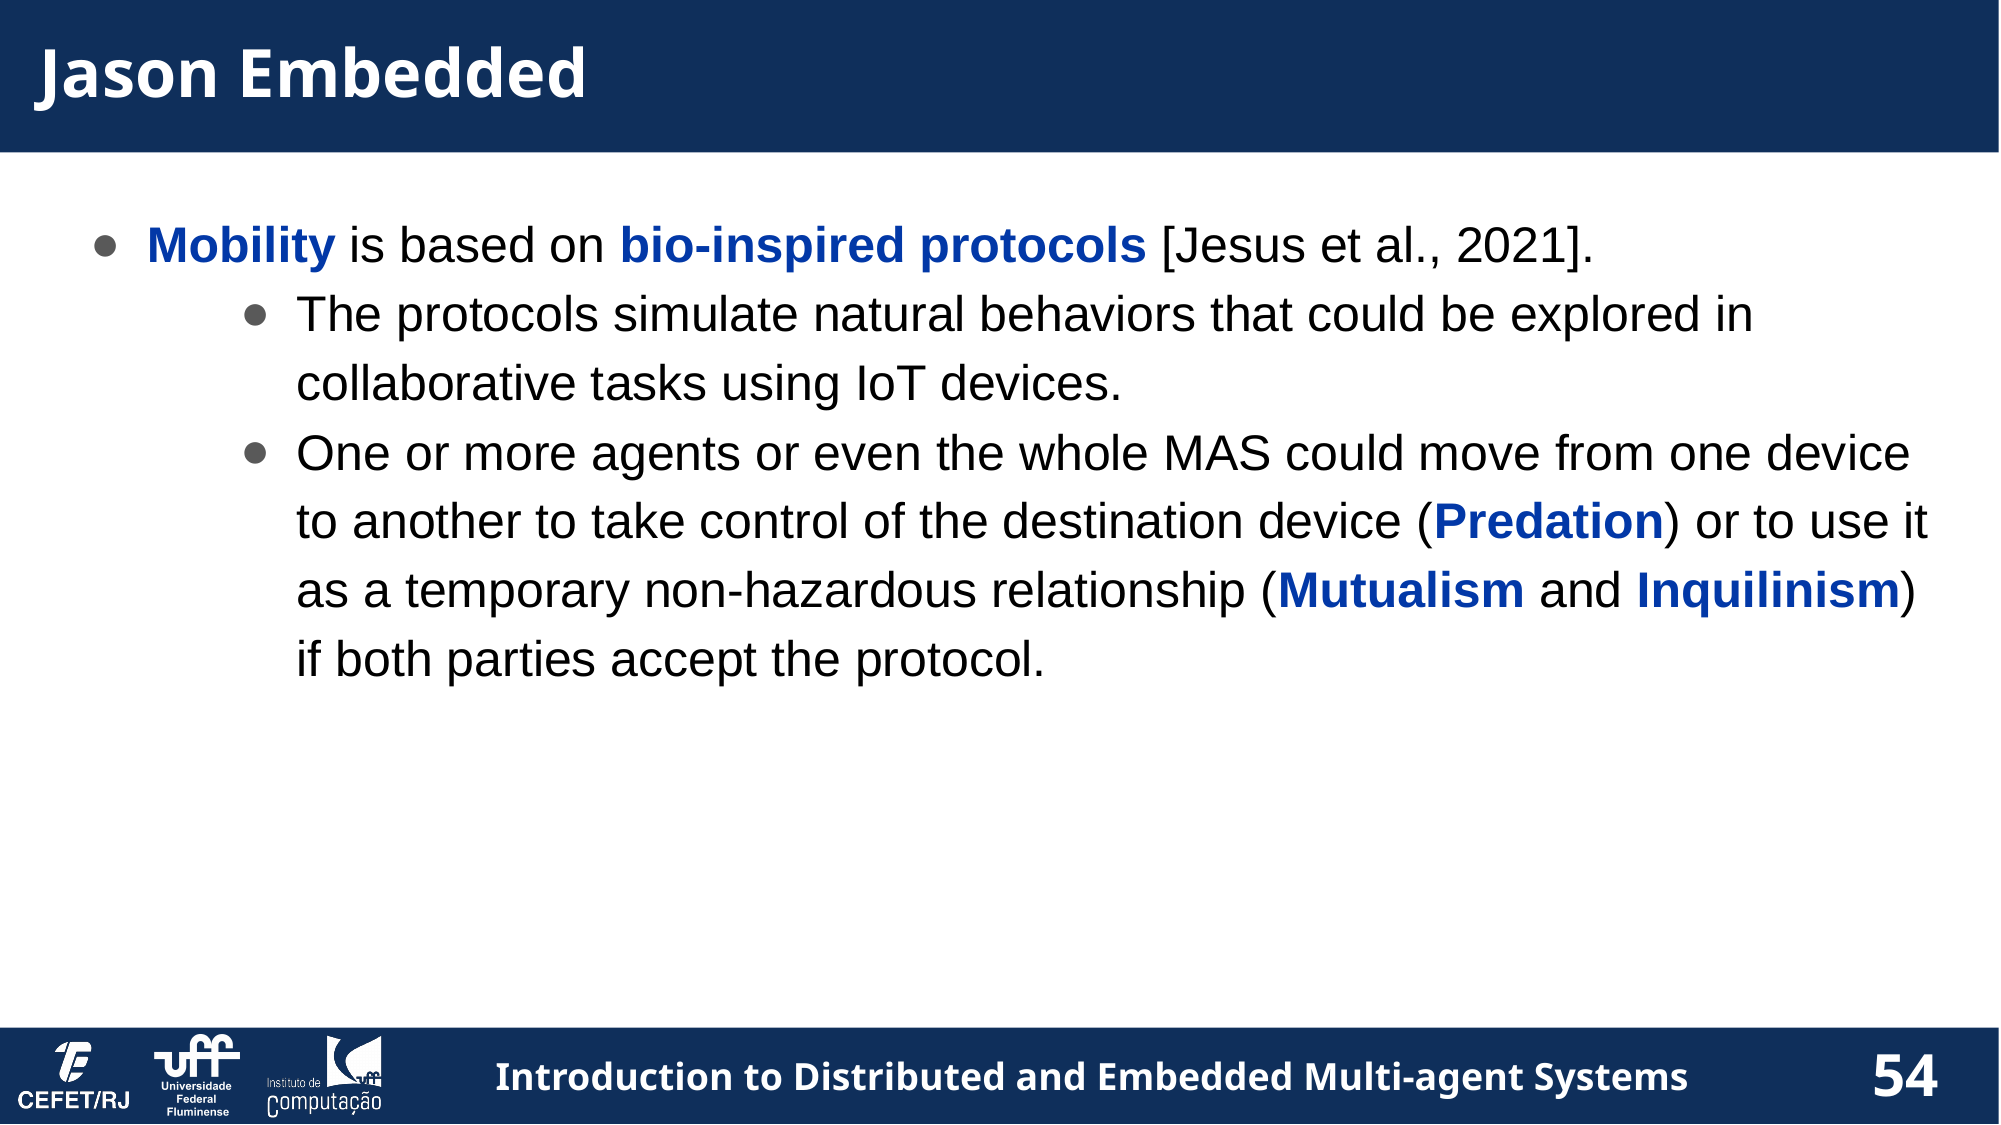

Jason Embedded
Mobility is based on bio-inspired protocols [Jesus et al., 2021].
The protocols simulate natural behaviors that could be explored in collaborative tasks using IoT devices.
One or more agents or even the whole MAS could move from one device to another to take control of the destination device (Predation) or to use it as a temporary non-hazardous relationship (Mutualism and Inquilinism) if both parties accept the protocol.